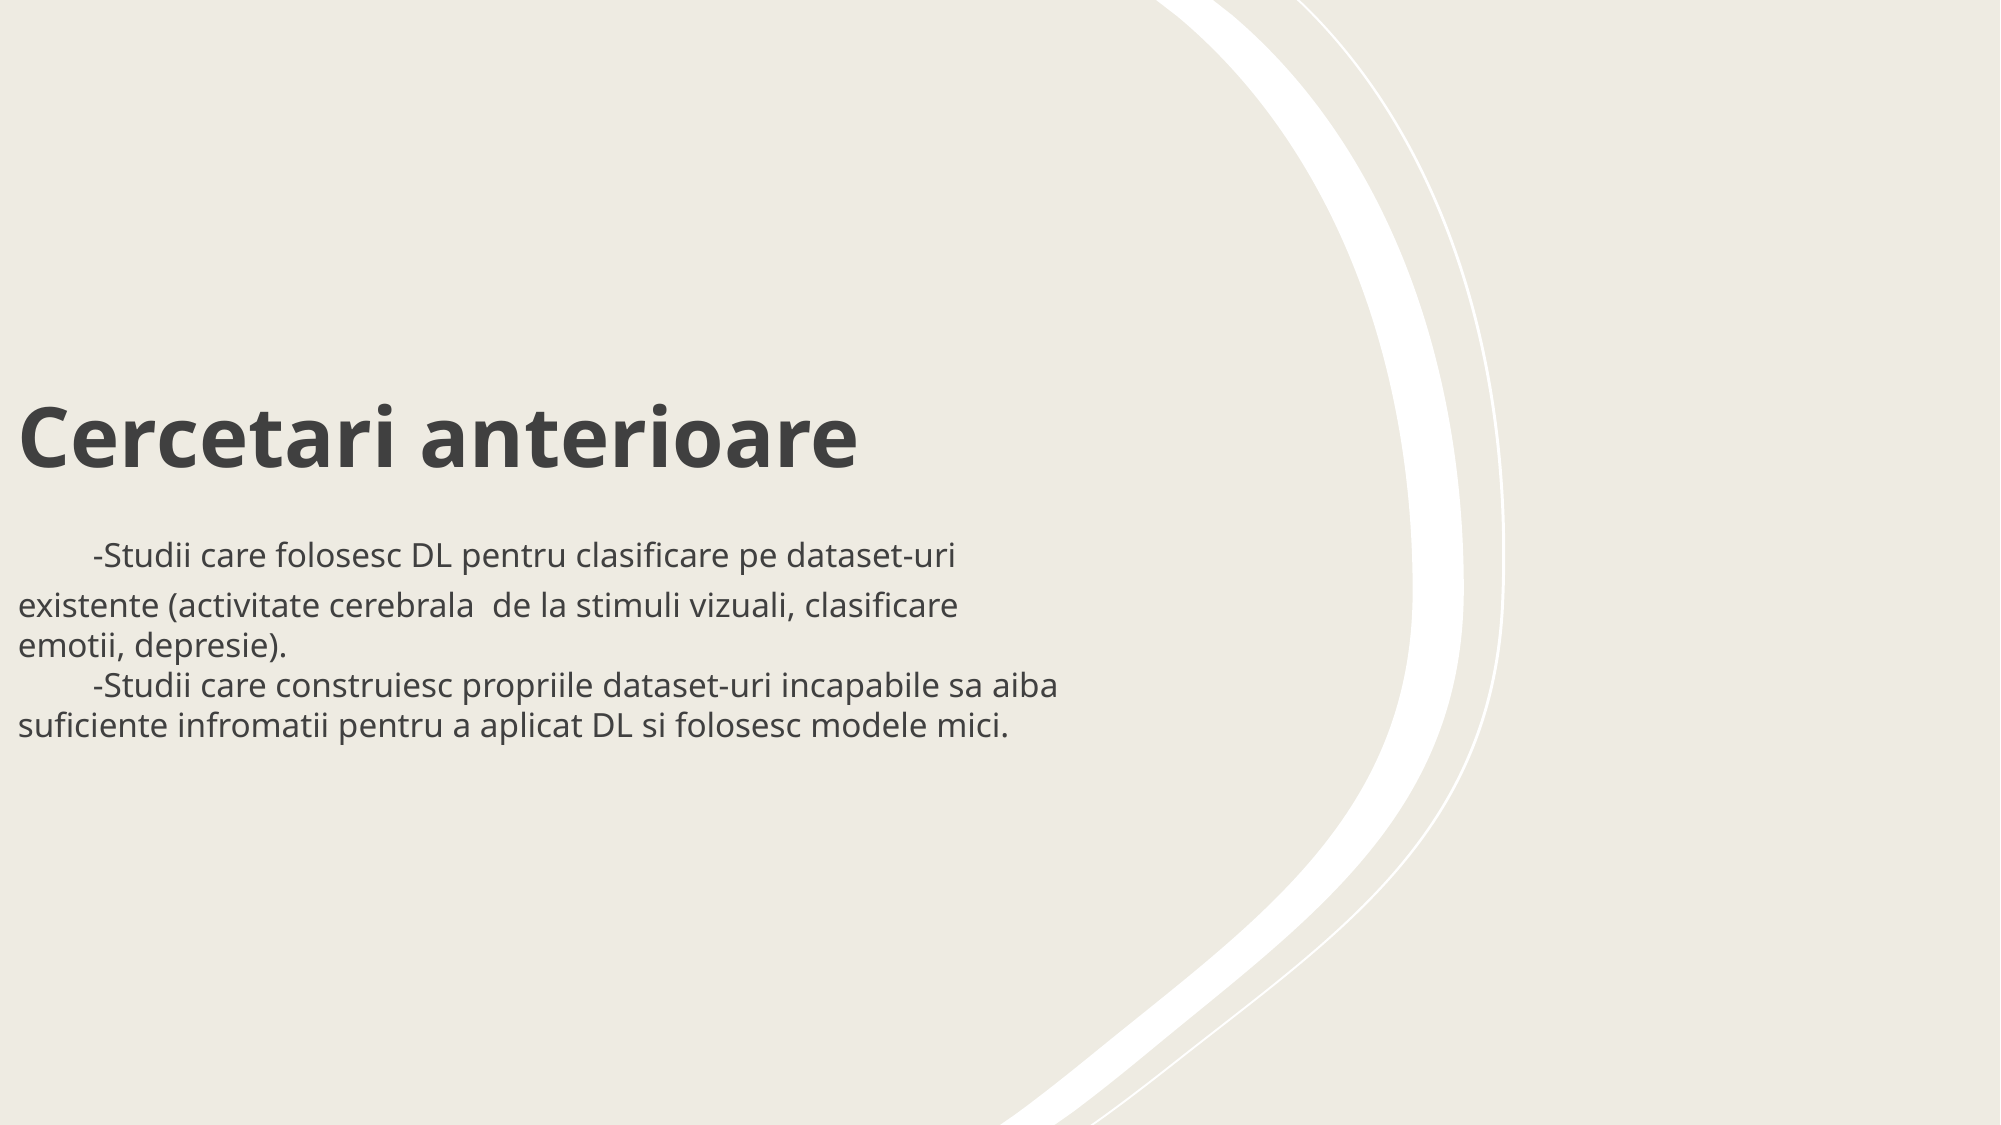

# Cercetari anterioare -Studii care folosesc DL pentru clasificare pe dataset-uri existente (activitate cerebrala de la stimuli vizuali, clasificare emotii, depresie). -Studii care construiesc propriile dataset-uri incapabile sa aiba suficiente infromatii pentru a aplicat DL si folosesc modele mici.